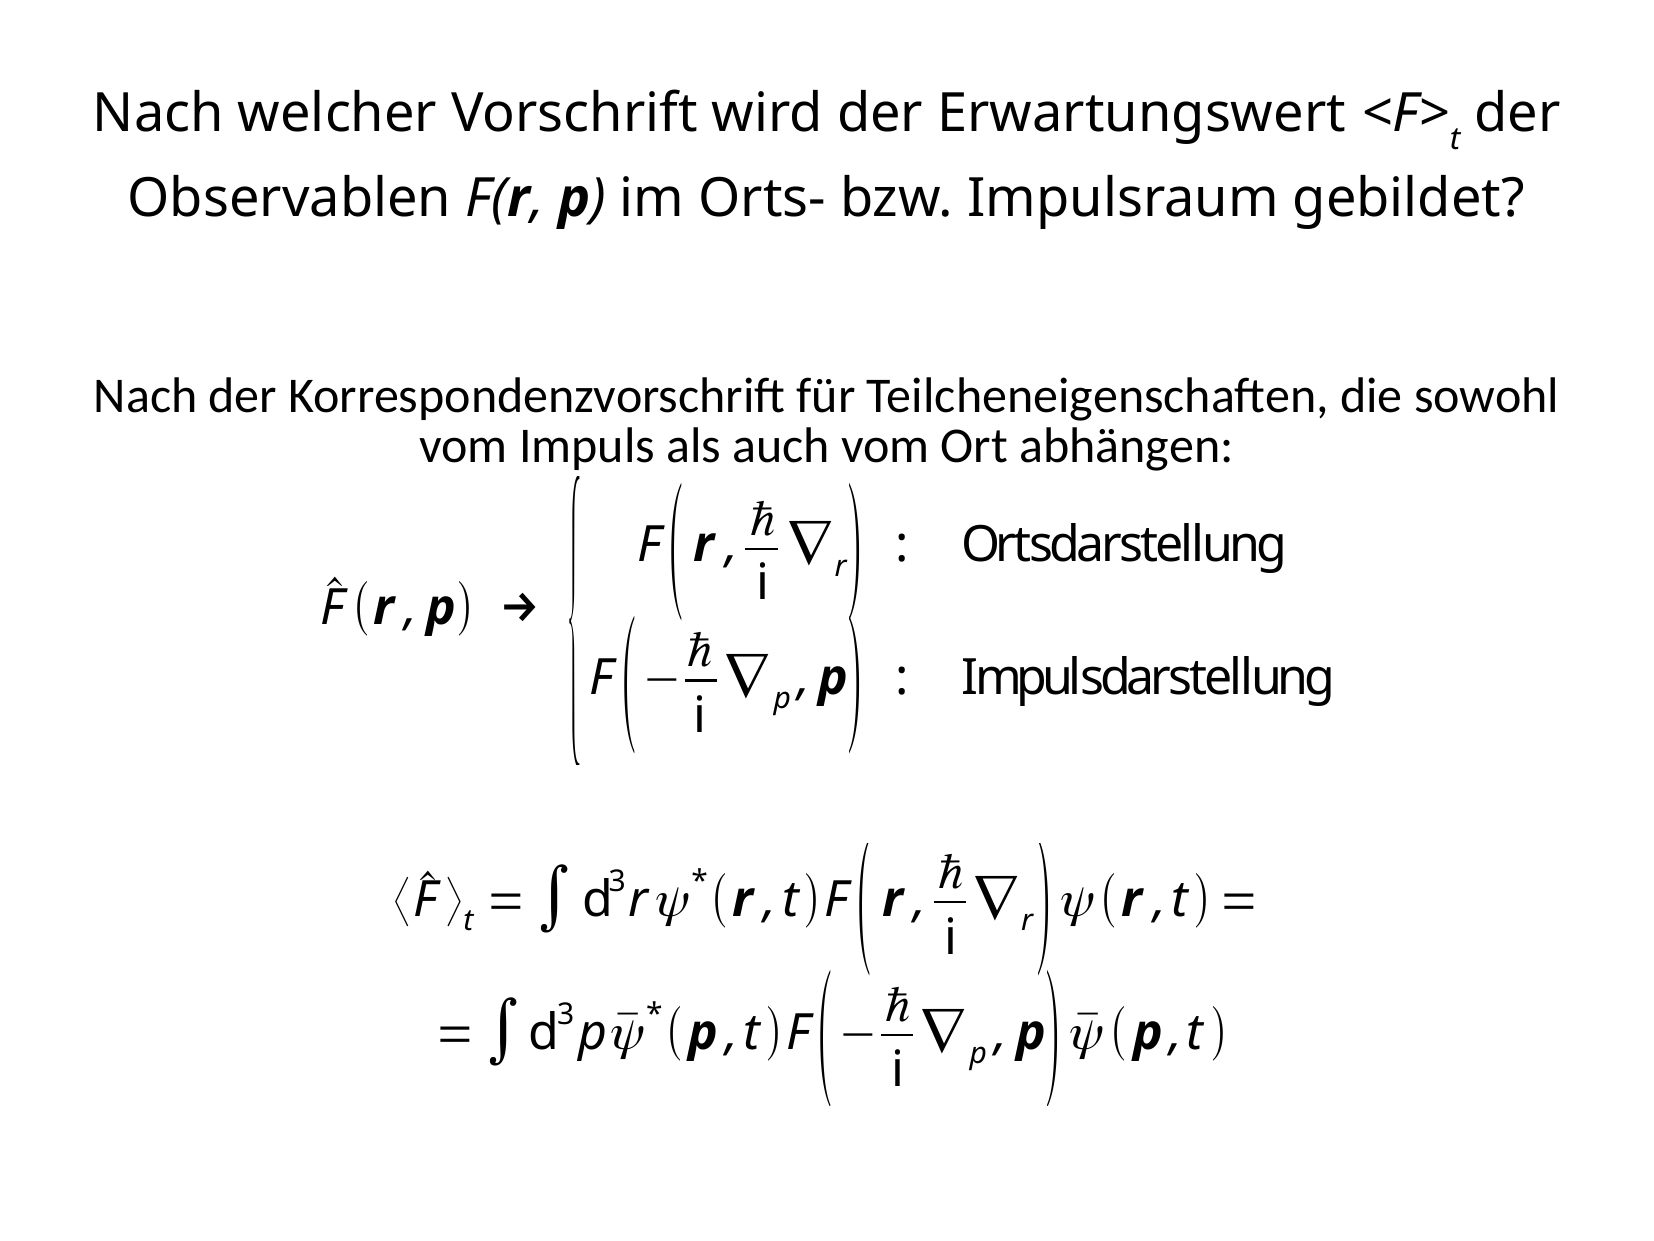

# Nach welcher Vorschrift wird der Erwartungswert <F>t der Observablen F(r, p) im Orts- bzw. Impulsraum gebildet?
Nach der Korrespondenzvorschrift für Teilcheneigenschaften, die sowohl vom Impuls als auch vom Ort abhängen: